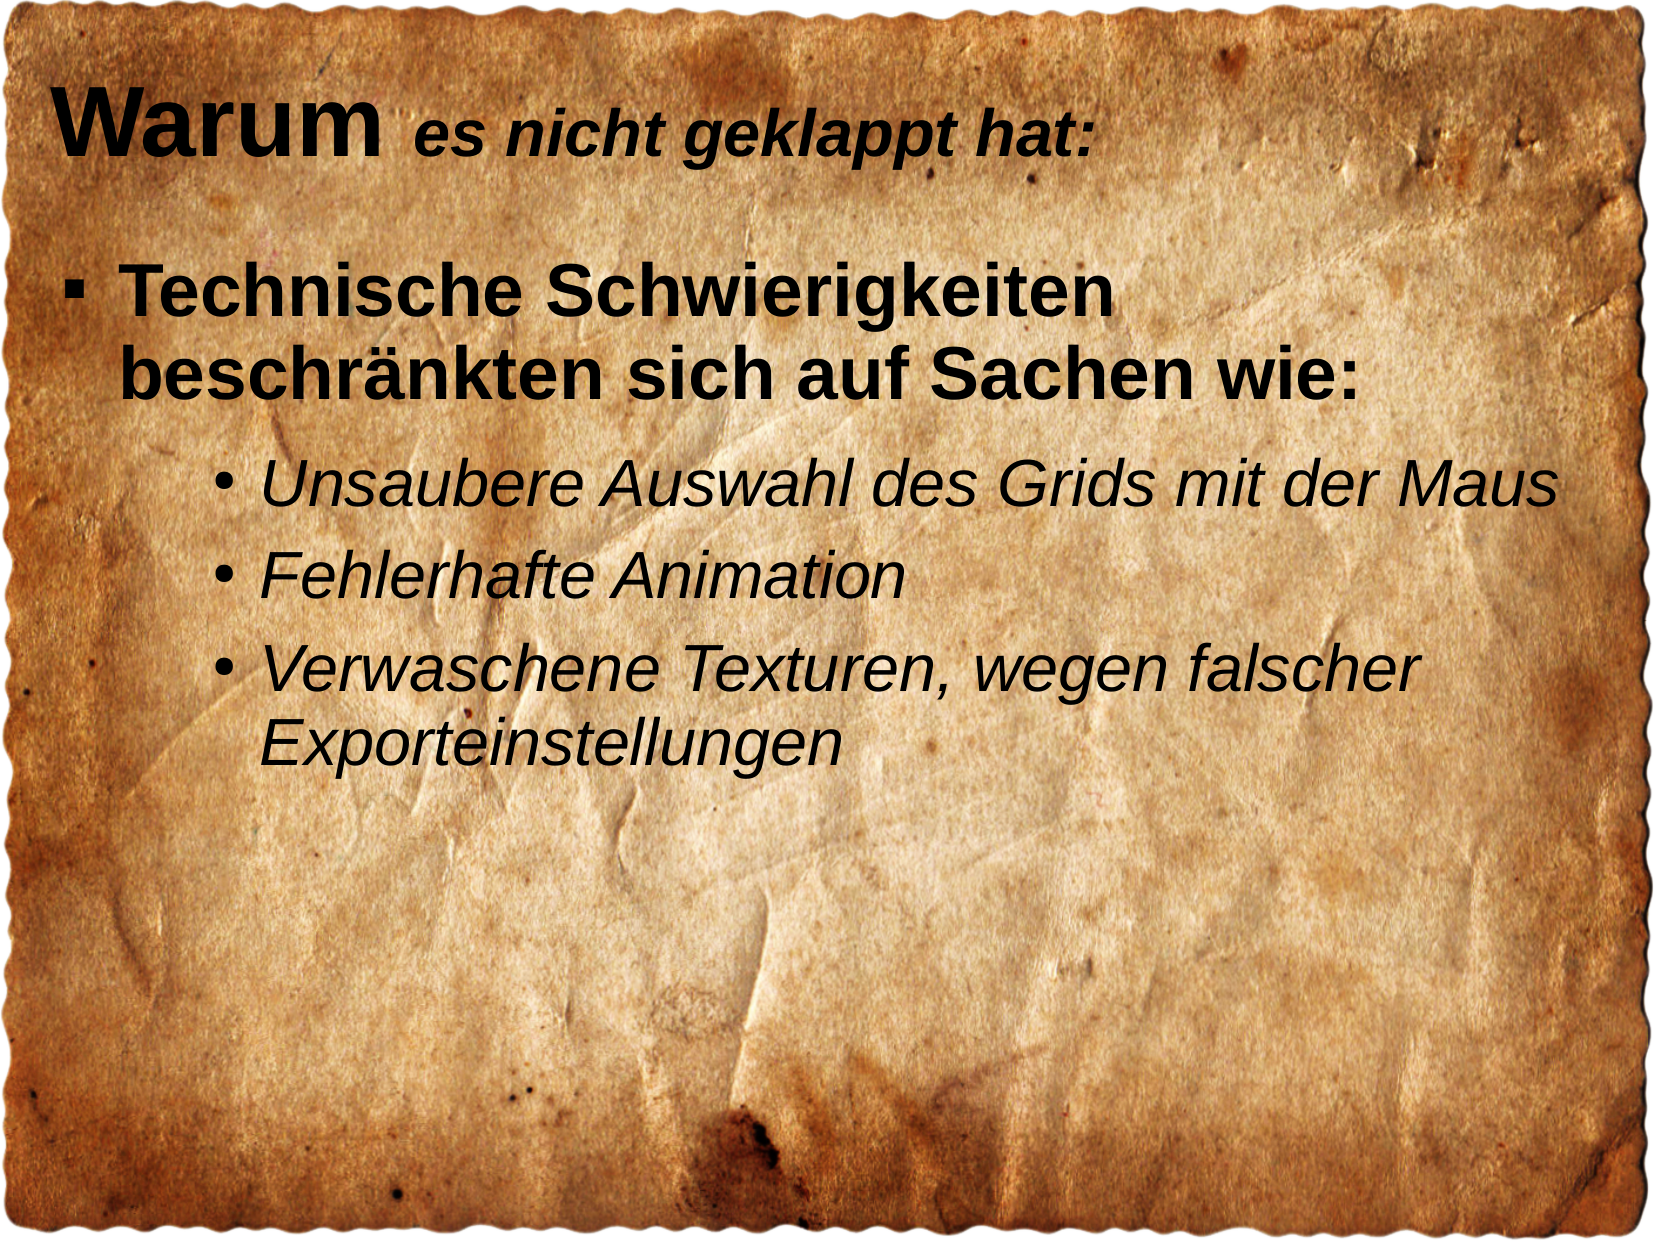

Warum es nicht geklappt hat:
# Technische Schwierigkeiten beschränkten sich auf Sachen wie:
Unsaubere Auswahl des Grids mit der Maus
Fehlerhafte Animation
Verwaschene Texturen, wegen falscher Exporteinstellungen